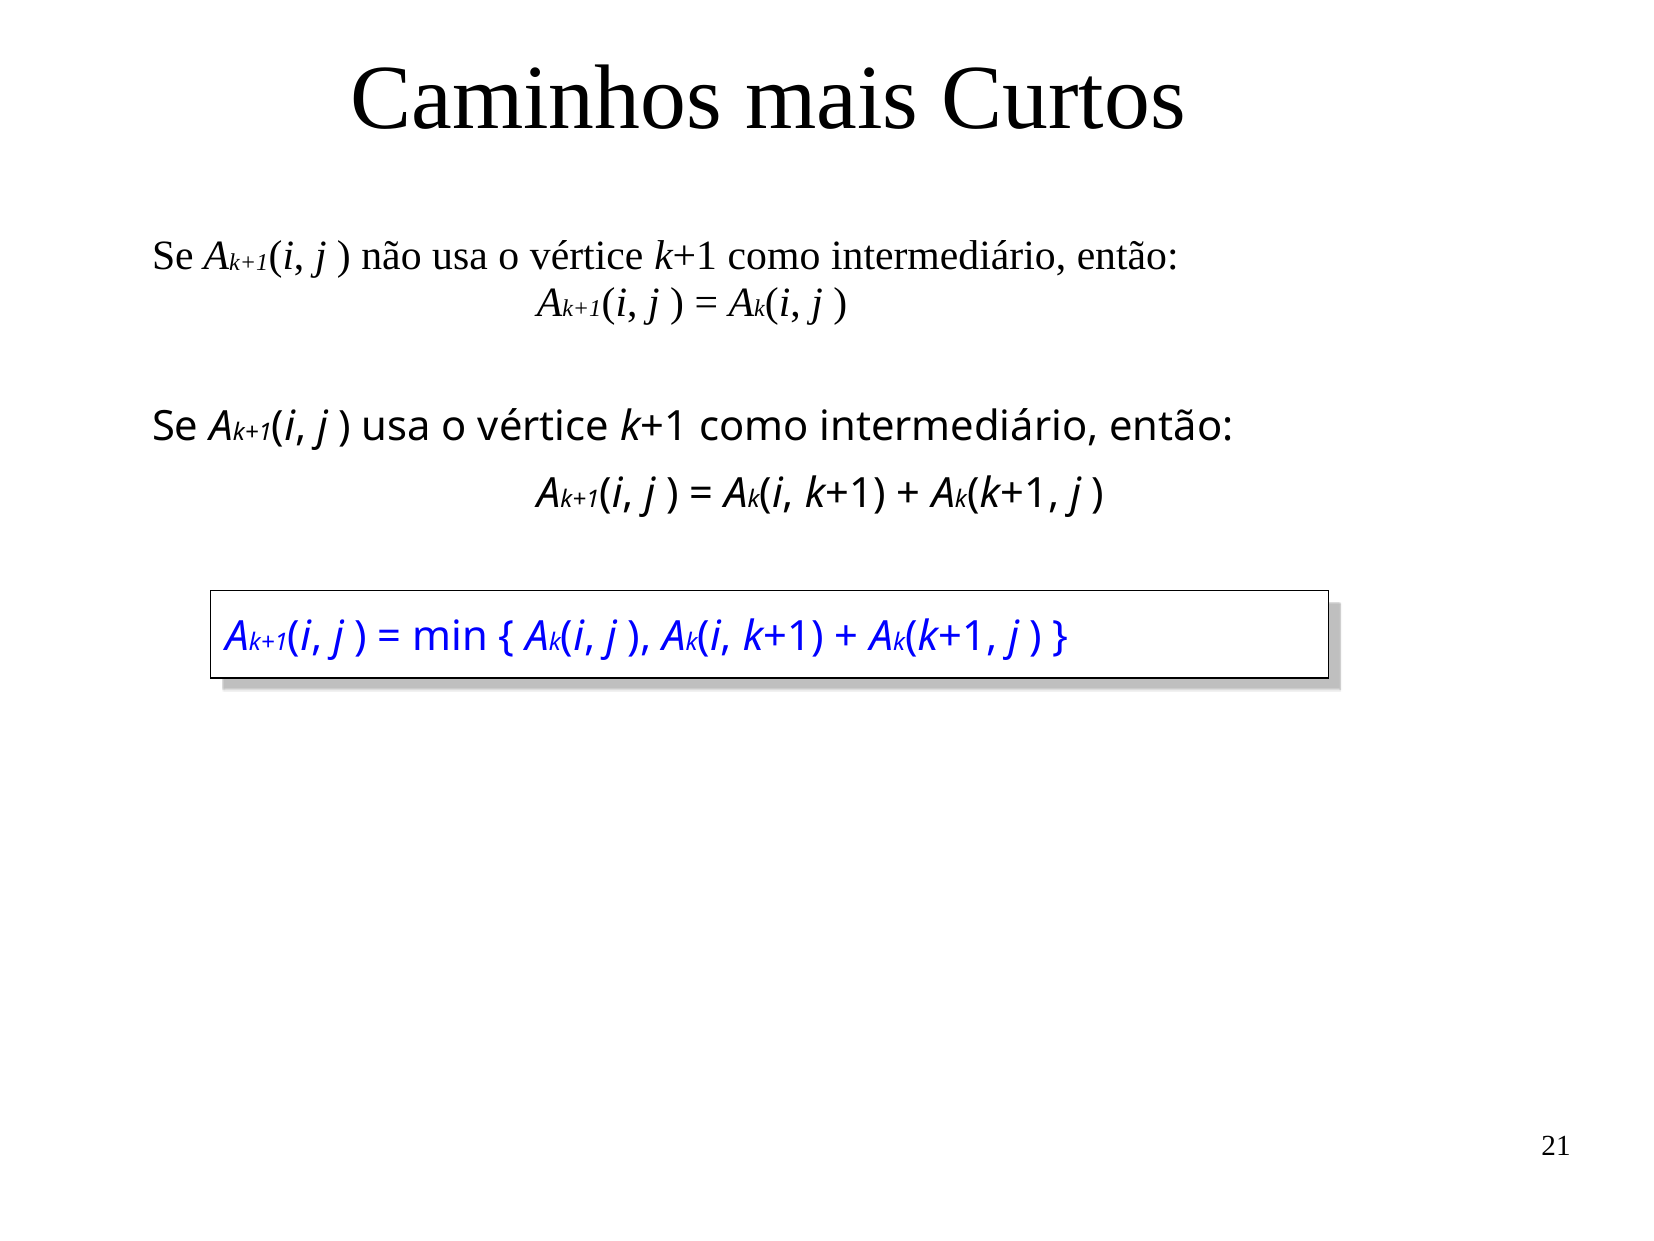

# Caminhos mais Curtos
Se Ak+1(i, j ) não usa o vértice k+1 como intermediário, então: 				Ak+1(i, j ) = Ak(i, j )
Se Ak+1(i, j ) usa o vértice k+1 como intermediário, então:
			Ak+1(i, j ) = Ak(i, k+1) + Ak(k+1, j )‏
Ak+1(i, j ) = min { Ak(i, j ), Ak(i, k+1) + Ak(k+1, j ) }
21